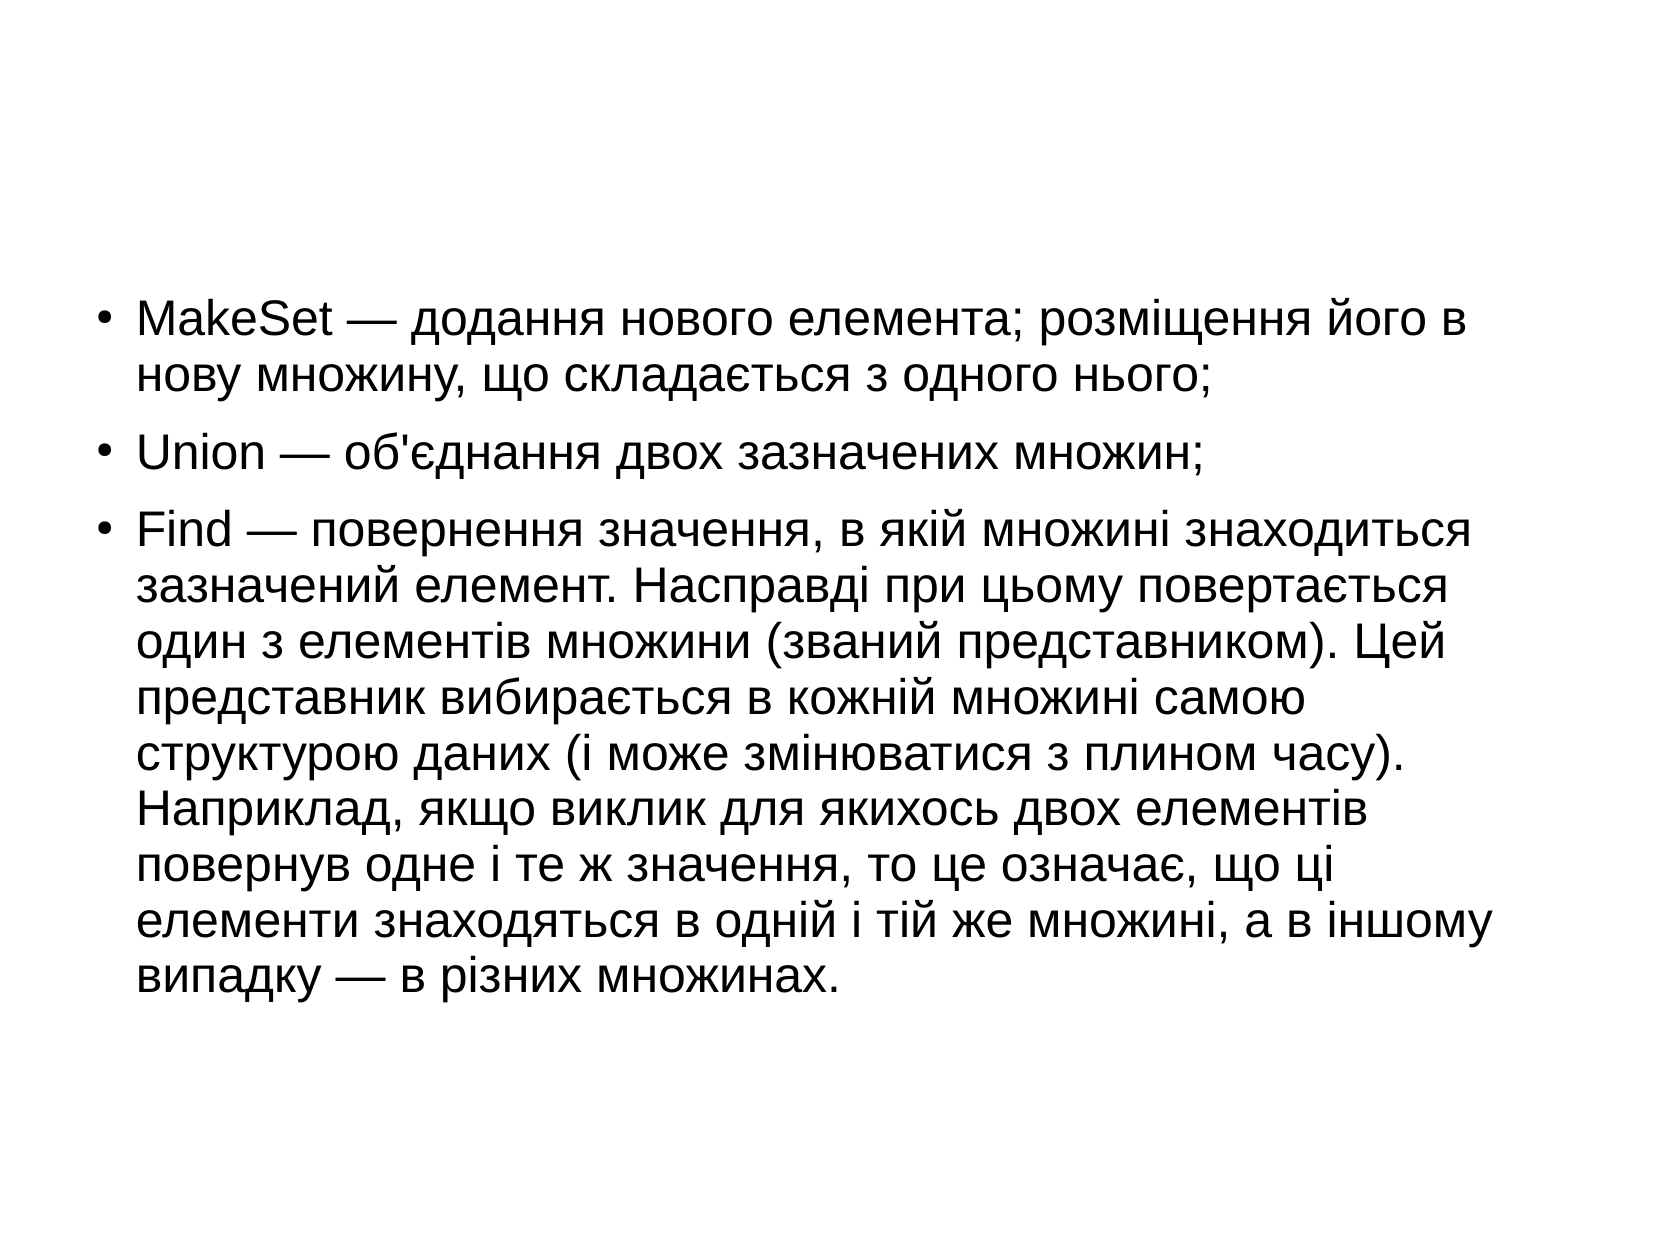

#
MakeSet — додання нового елемента; розміщення його в нову множину, що складається з одного нього;
Union — об'єднання двох зазначених множин;
Find — повернення значення, в якій множині знаходиться зазначений елемент. Насправді при цьому повертається один з елементів множини (званий представником). Цей представник вибирається в кожній множині самою структурою даних (і може змінюватися з плином часу). Наприклад, якщо виклик для якихось двох елементів повернув одне і те ж значення, то це означає, що ці елементи знаходяться в одній і тій же множині, а в іншому випадку — в різних множинах.